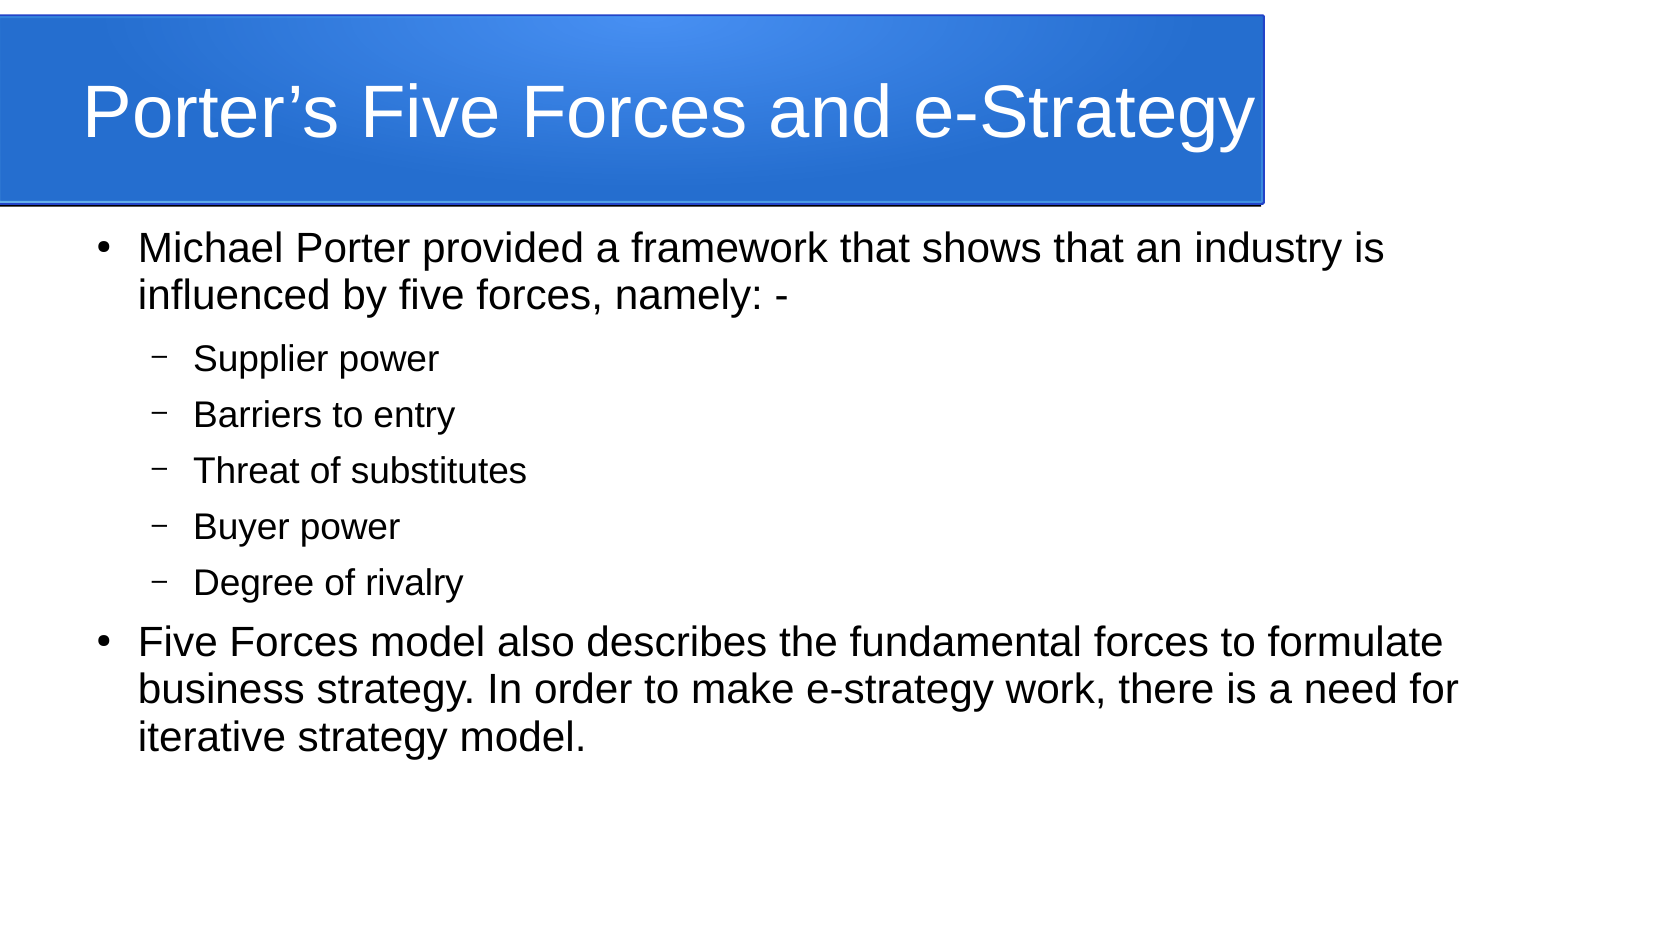

# Porter’s Five Forces and e-Strategy
Michael Porter provided a framework that shows that an industry is influenced by five forces, namely: -
Supplier power
Barriers to entry
Threat of substitutes
Buyer power
Degree of rivalry
Five Forces model also describes the fundamental forces to formulate business strategy. In order to make e-strategy work, there is a need for iterative strategy model.